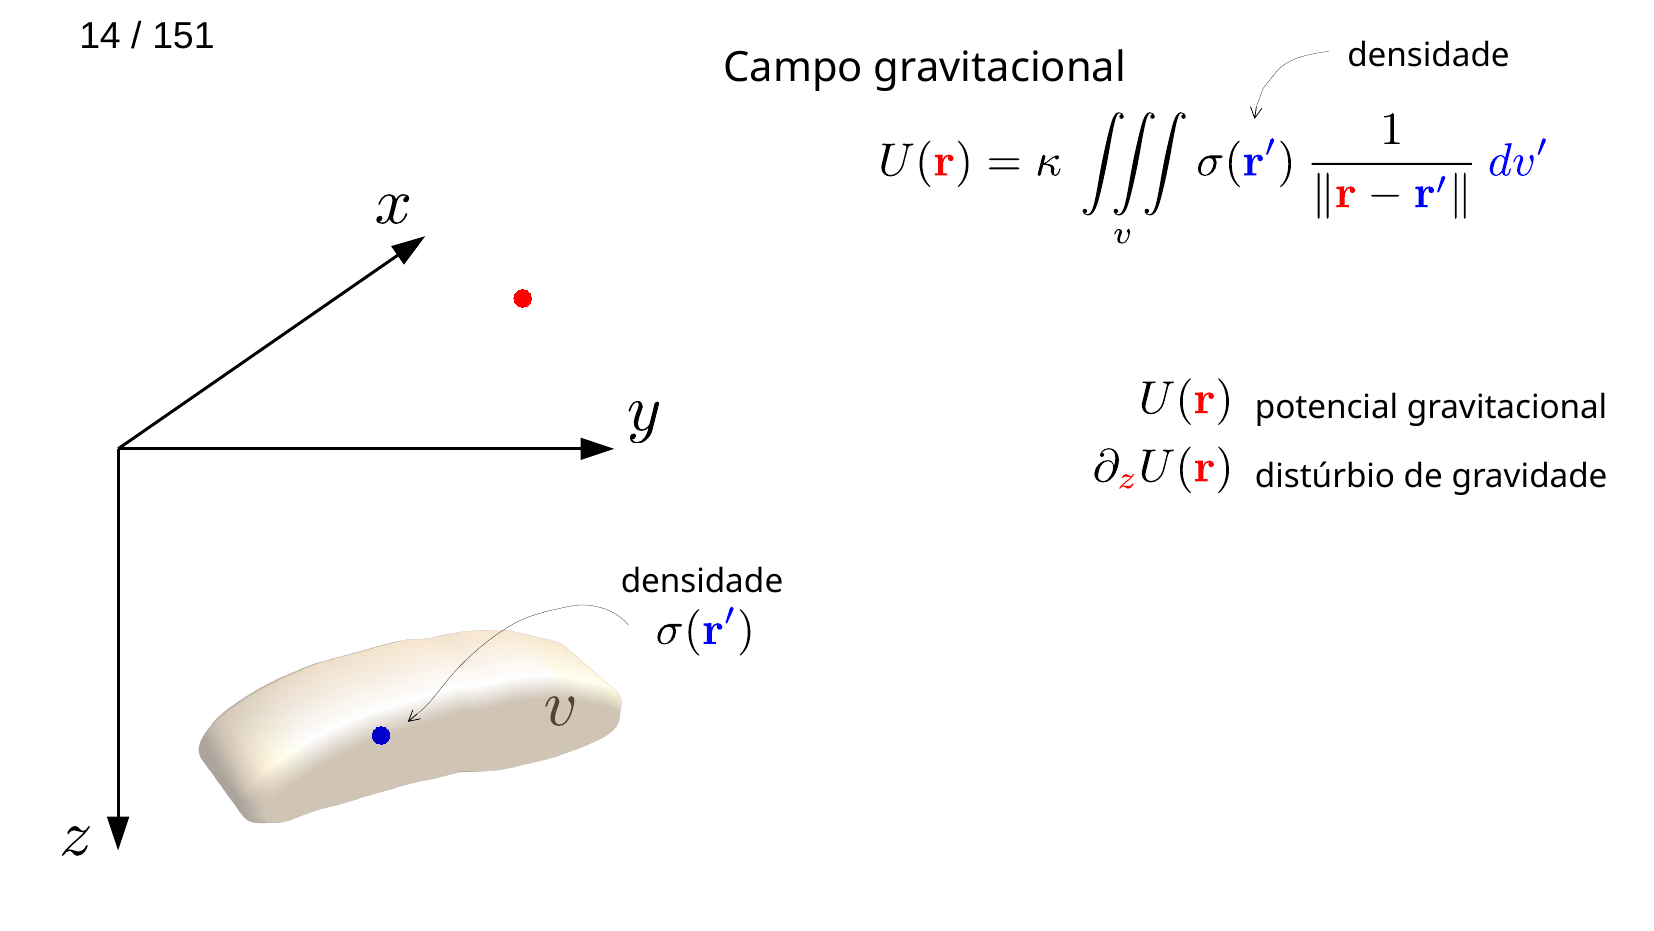

densidade
Campo gravitacional
potencial gravitacional
distúrbio de gravidade
densidade